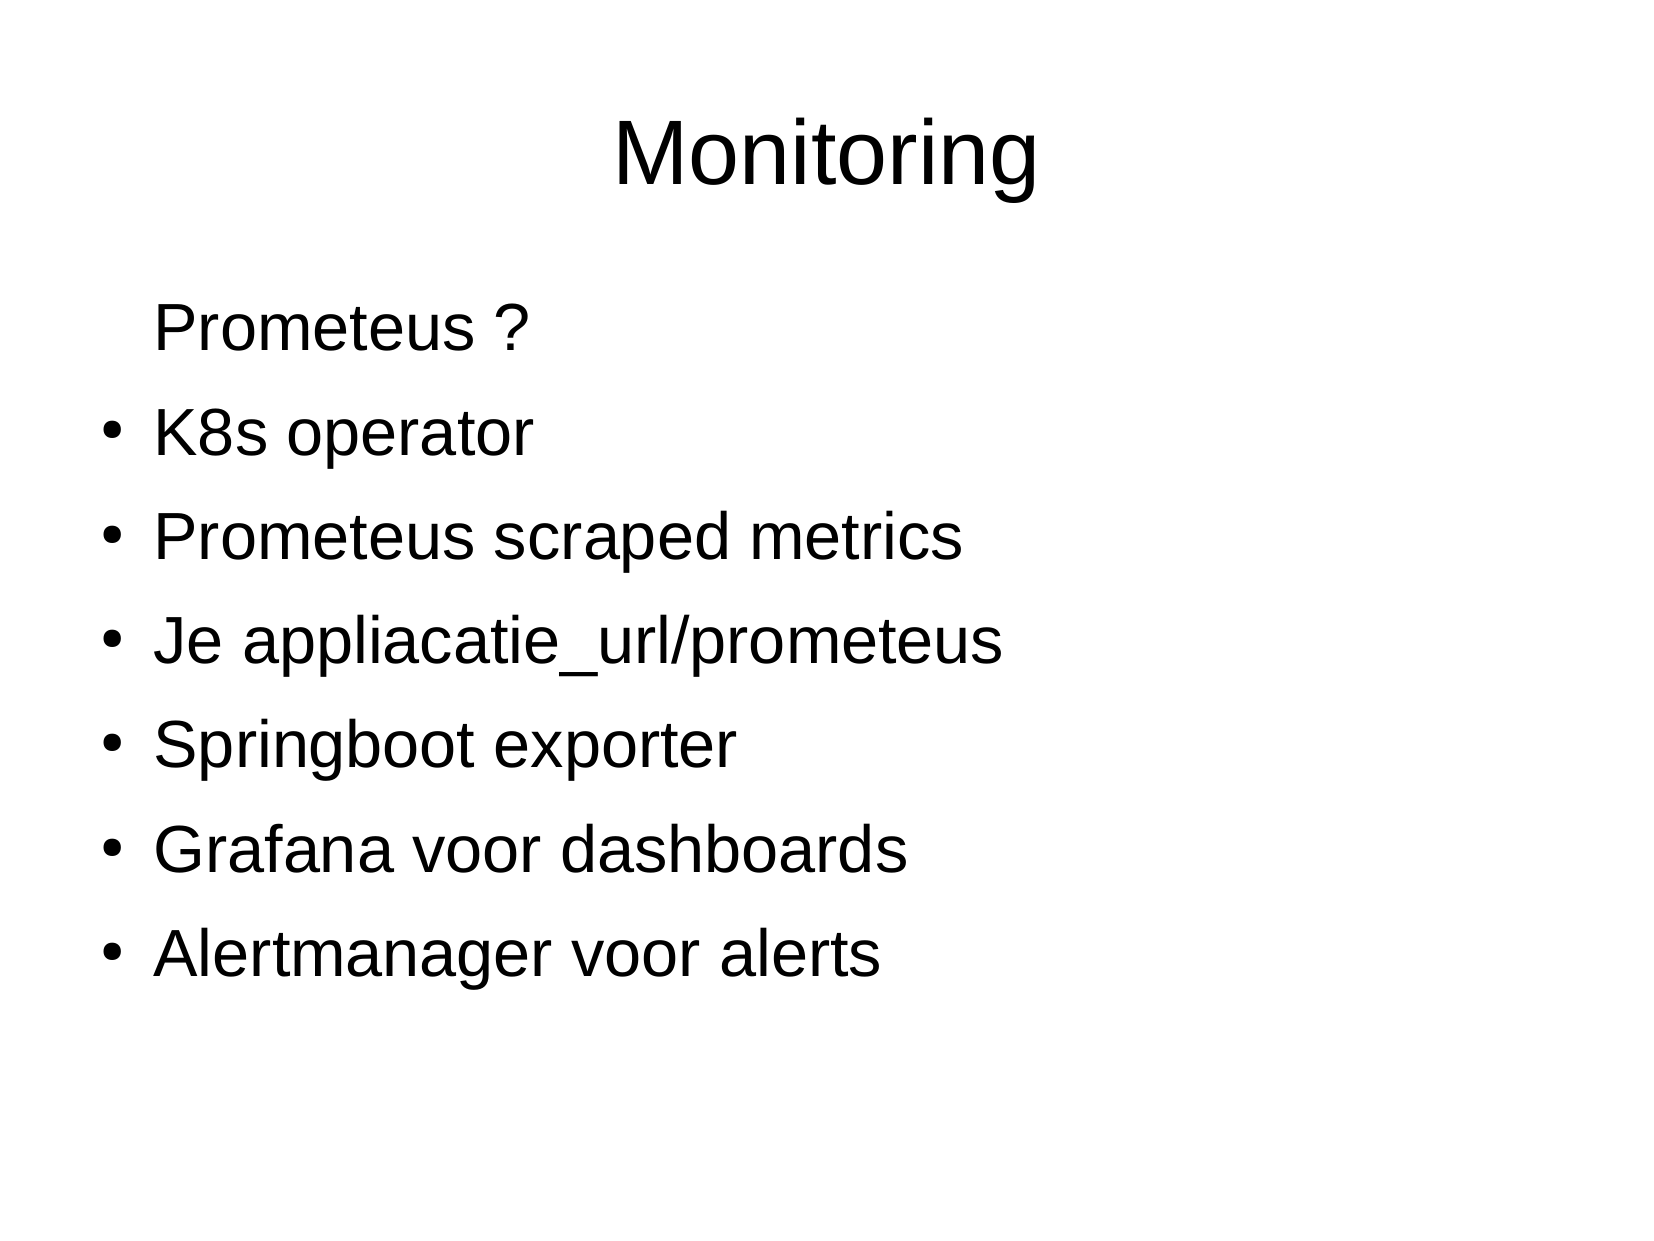

# Monitoring
Prometeus ?
K8s operator
Prometeus scraped metrics
Je appliacatie_url/prometeus
Springboot exporter
Grafana voor dashboards
Alertmanager voor alerts